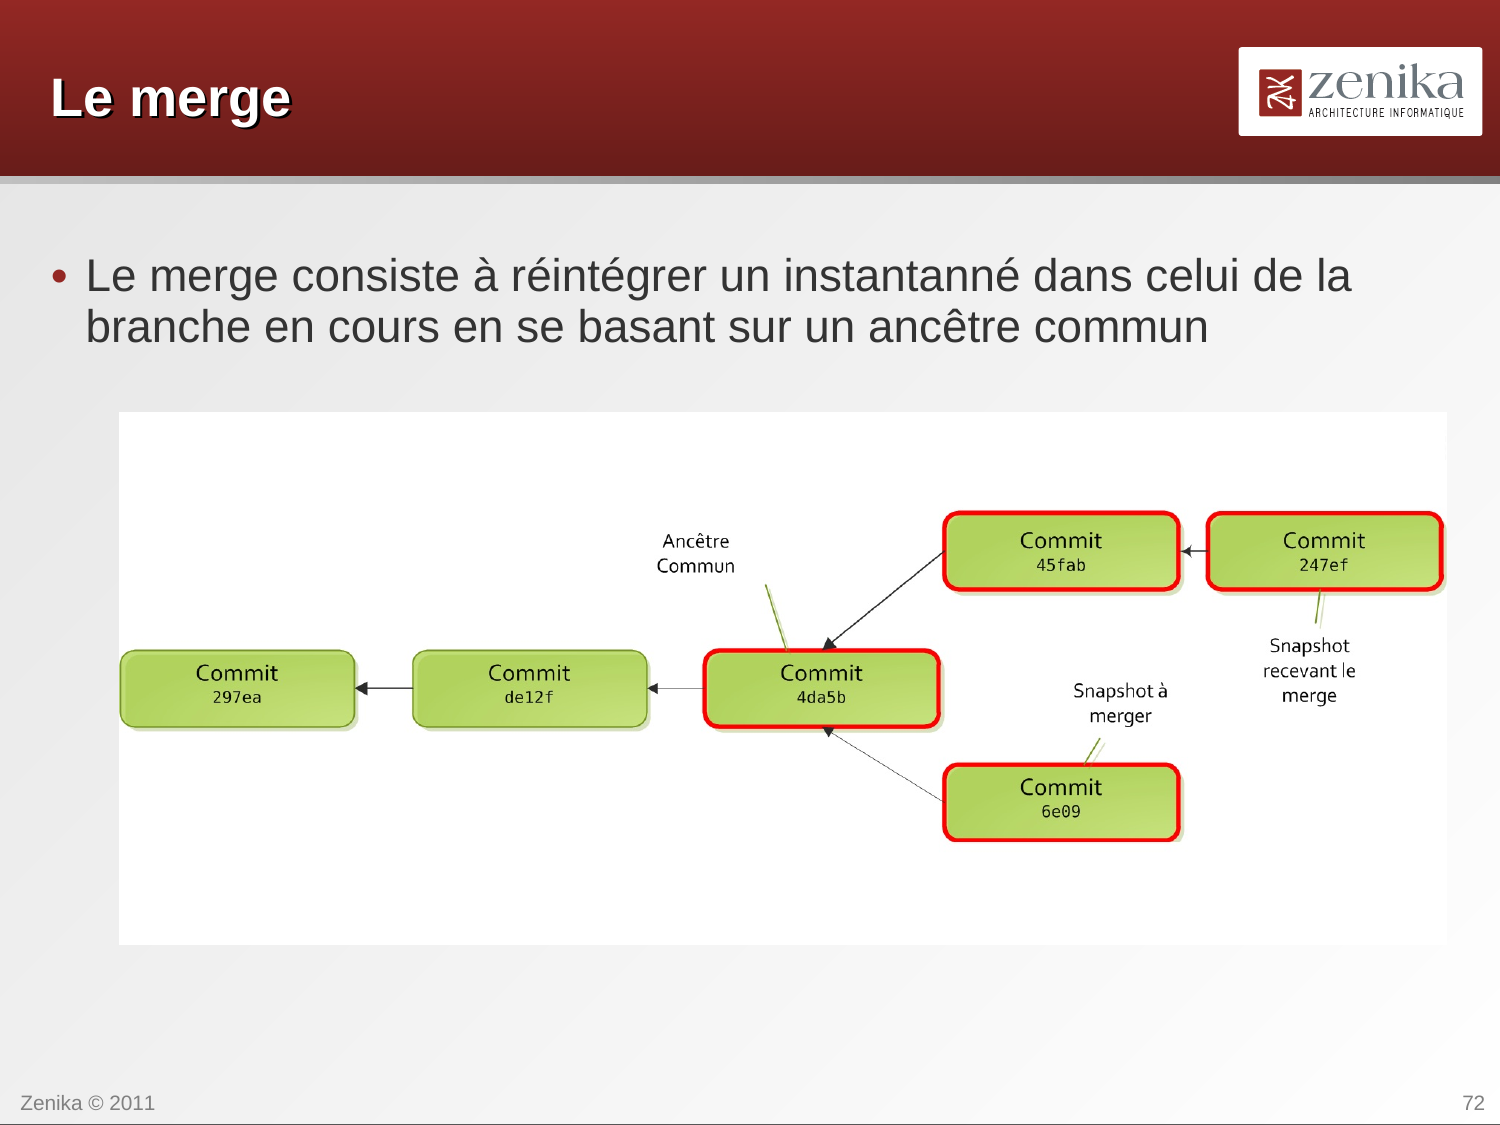

# Le merge
Le merge consiste à réintégrer un instantanné dans celui de la branche en cours en se basant sur un ancêtre commun